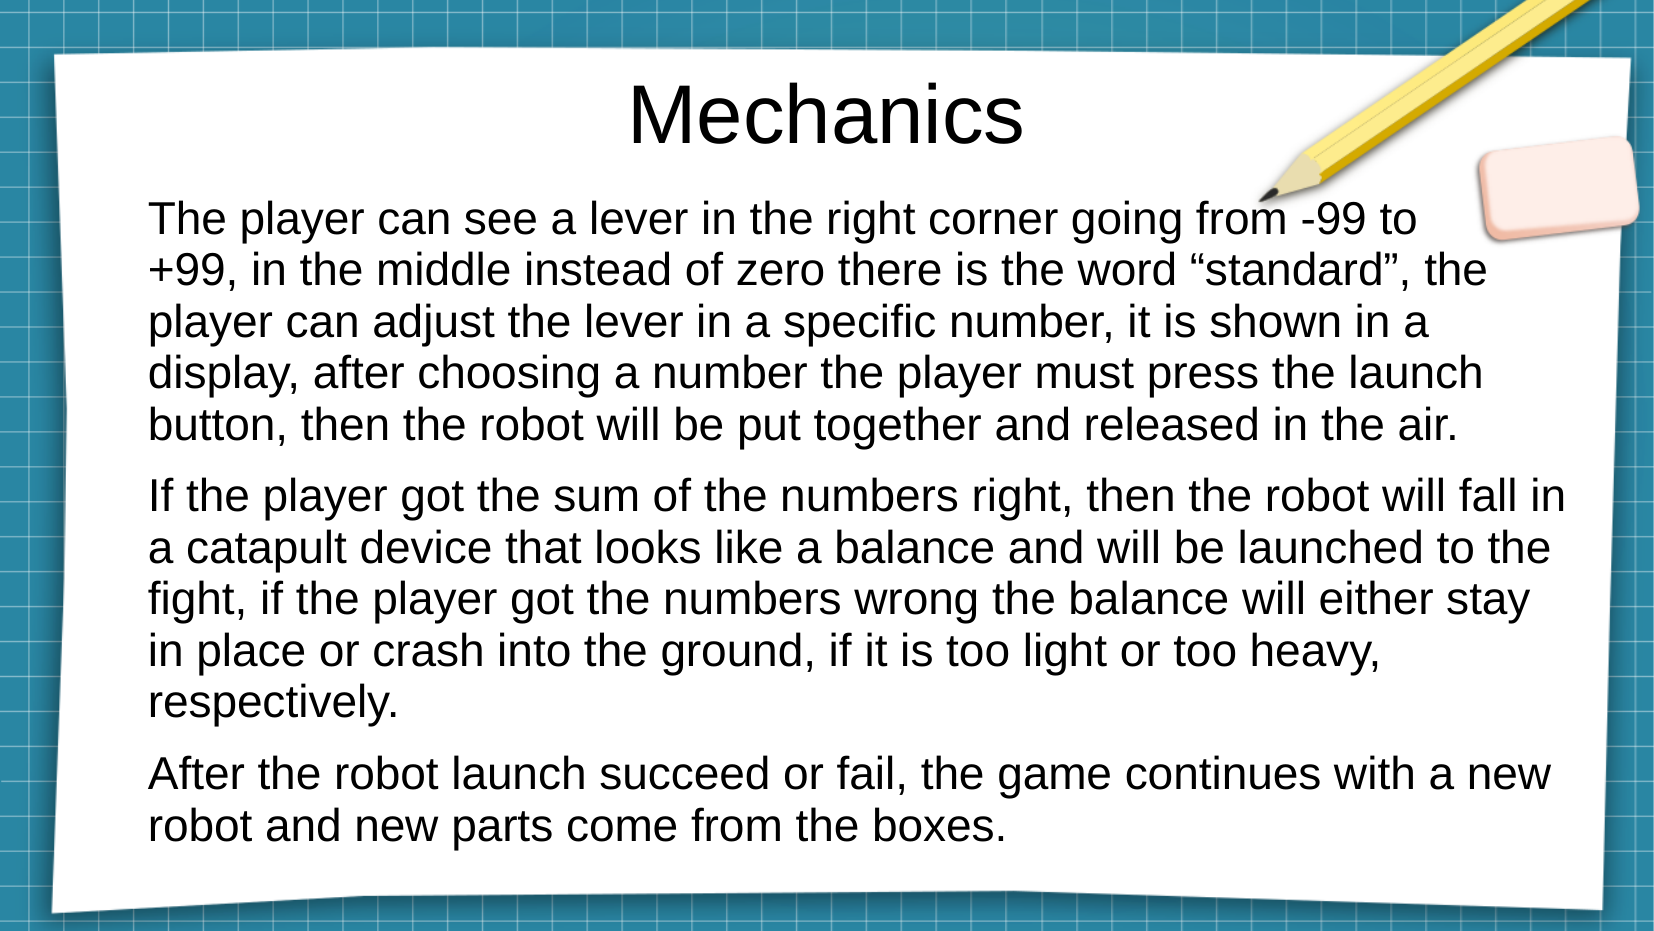

# Mechanics
The player can see a lever in the right corner going from -99 to +99, in the middle instead of zero there is the word “standard”, the player can adjust the lever in a specific number, it is shown in a display, after choosing a number the player must press the launch button, then the robot will be put together and released in the air.
If the player got the sum of the numbers right, then the robot will fall in a catapult device that looks like a balance and will be launched to the fight, if the player got the numbers wrong the balance will either stay in place or crash into the ground, if it is too light or too heavy, respectively.
After the robot launch succeed or fail, the game continues with a new robot and new parts come from the boxes.